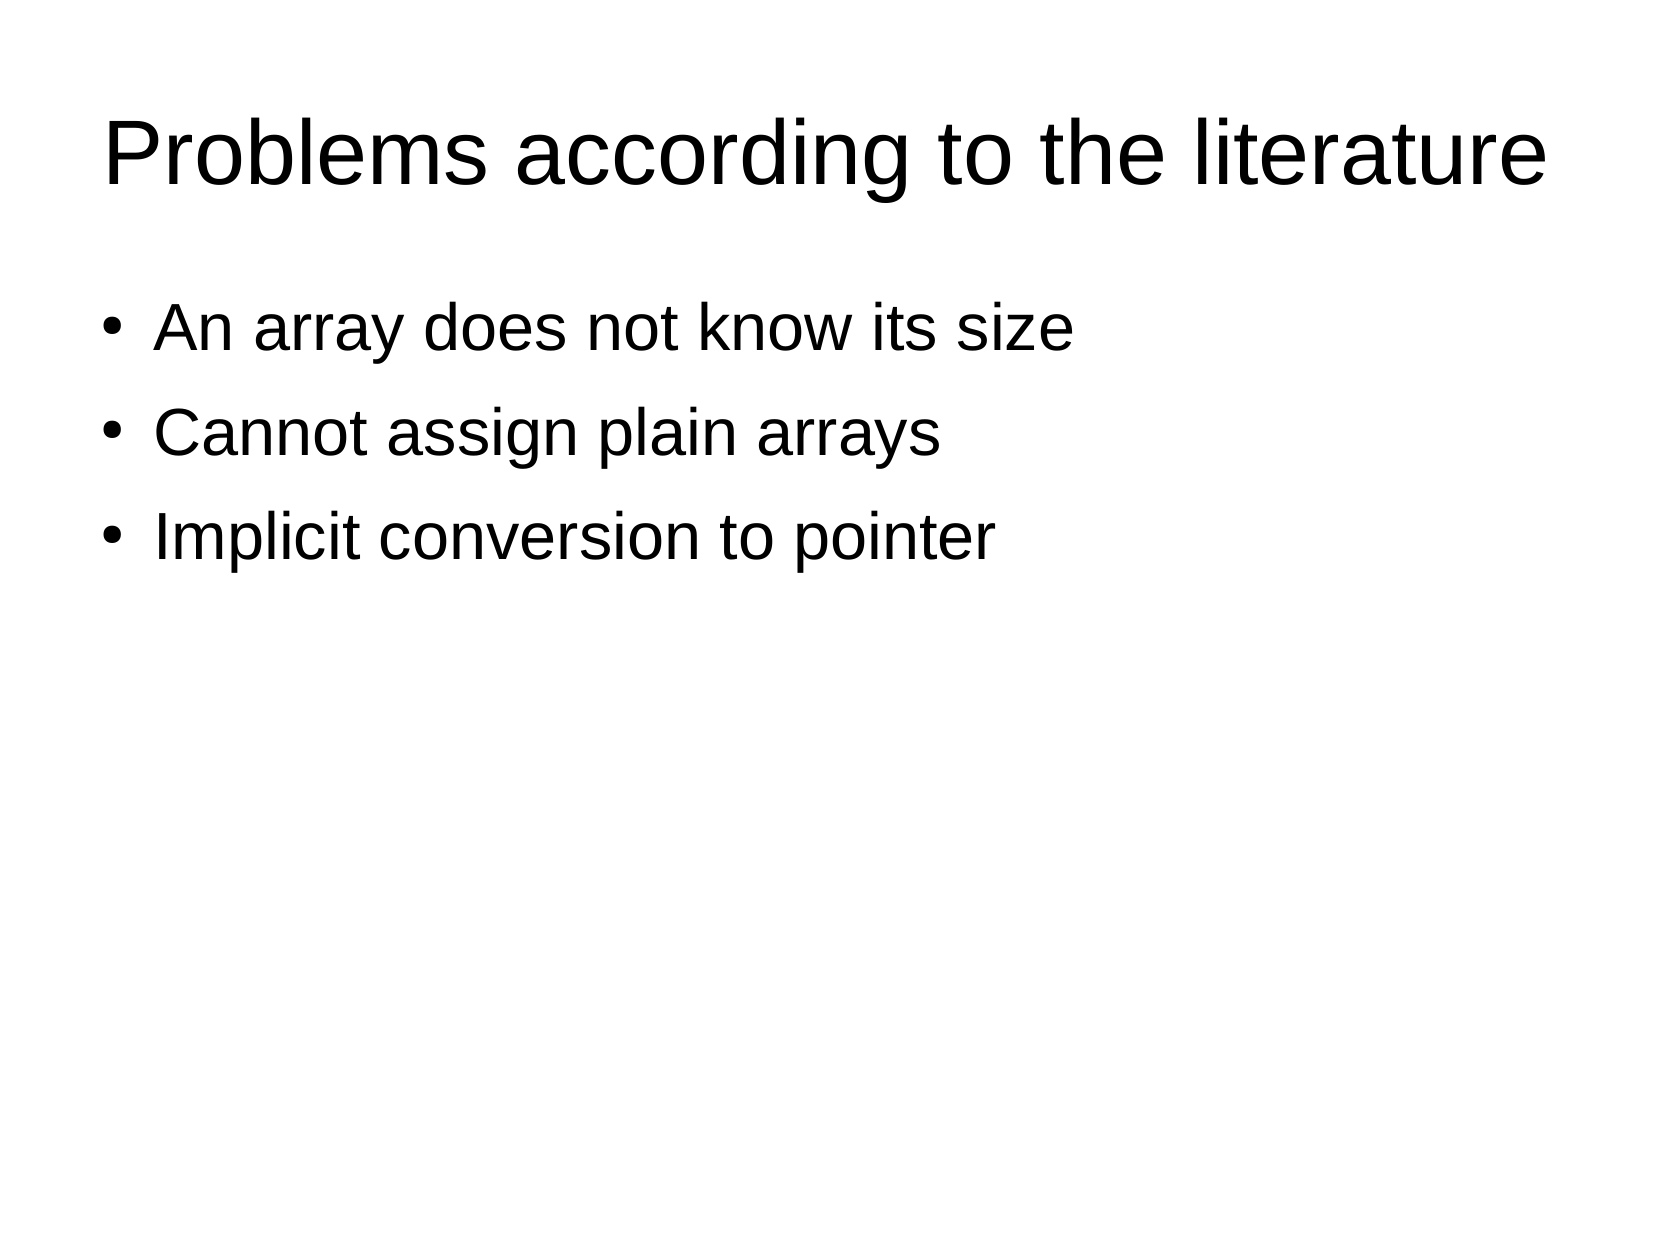

# Problems according to the literature
An array does not know its size
Cannot assign plain arrays
Implicit conversion to pointer